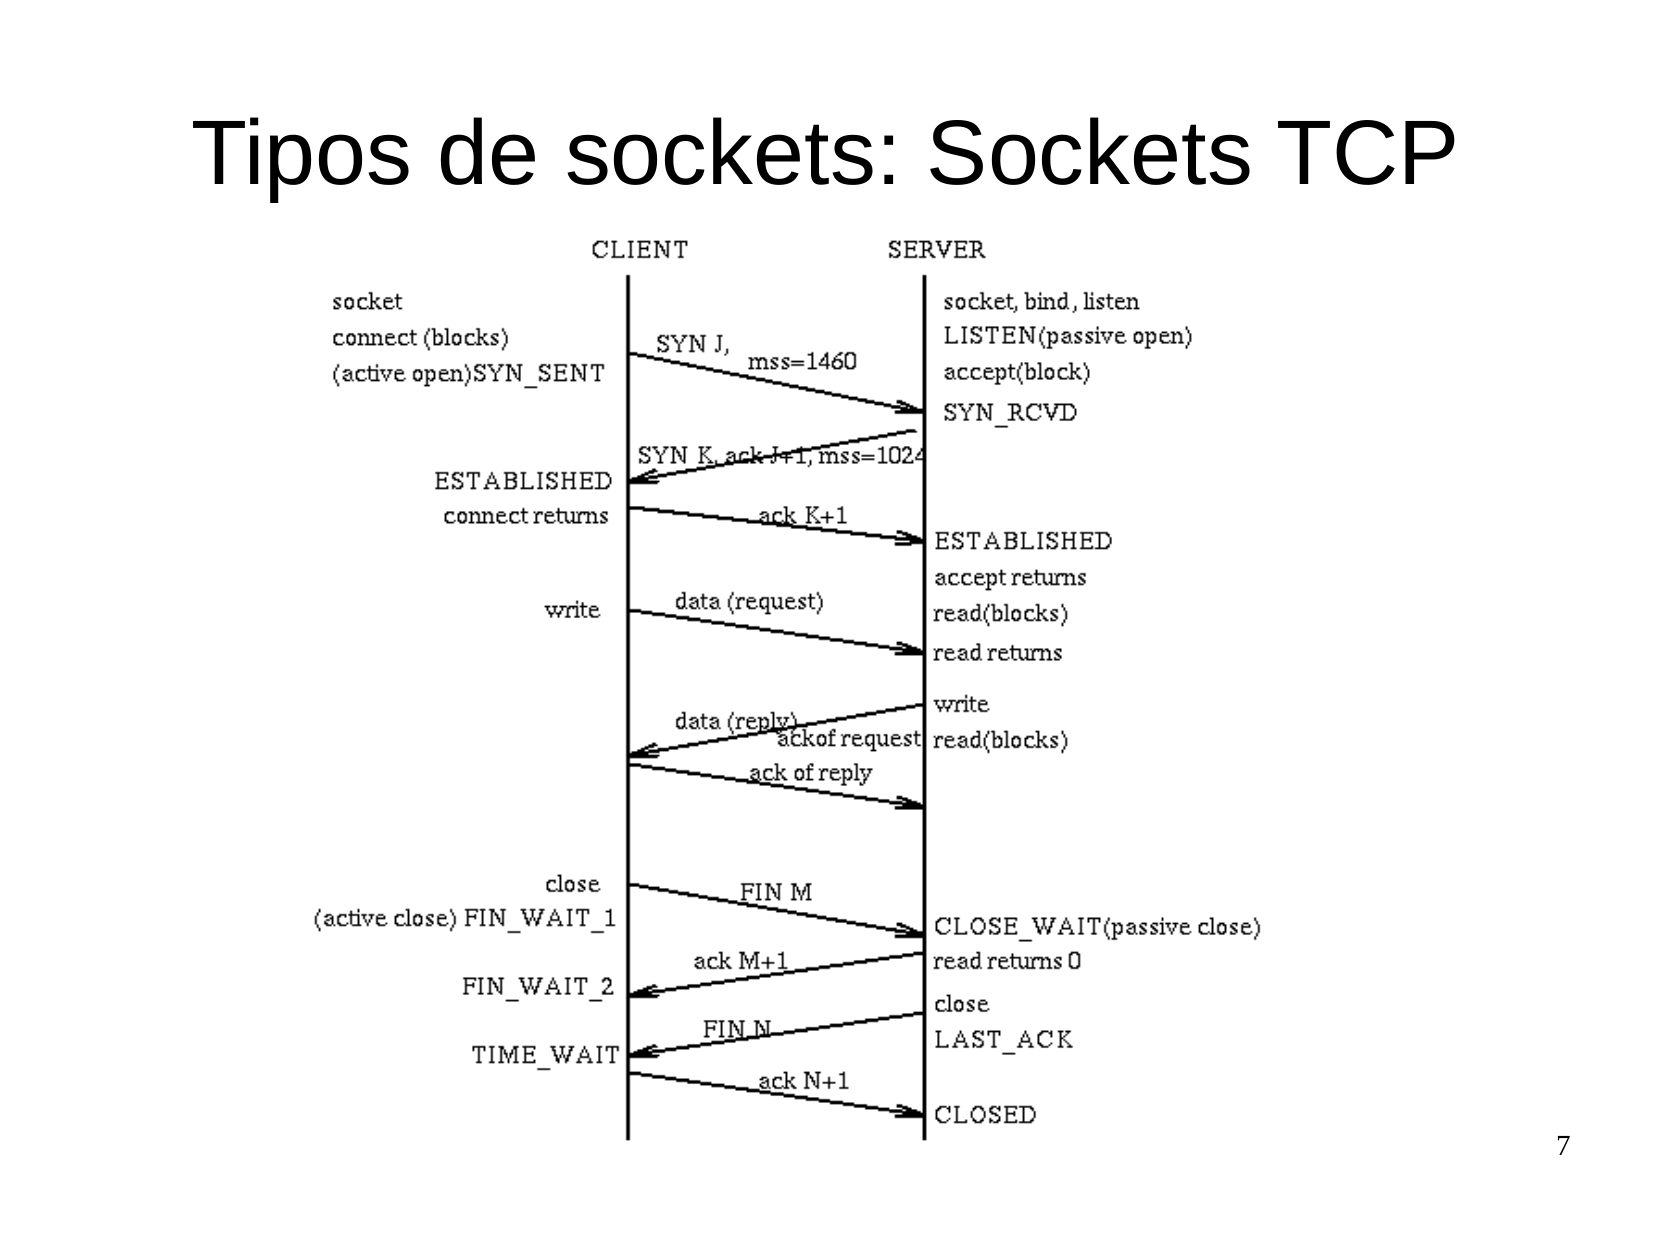

# Tipos de sockets: Sockets TCP
7